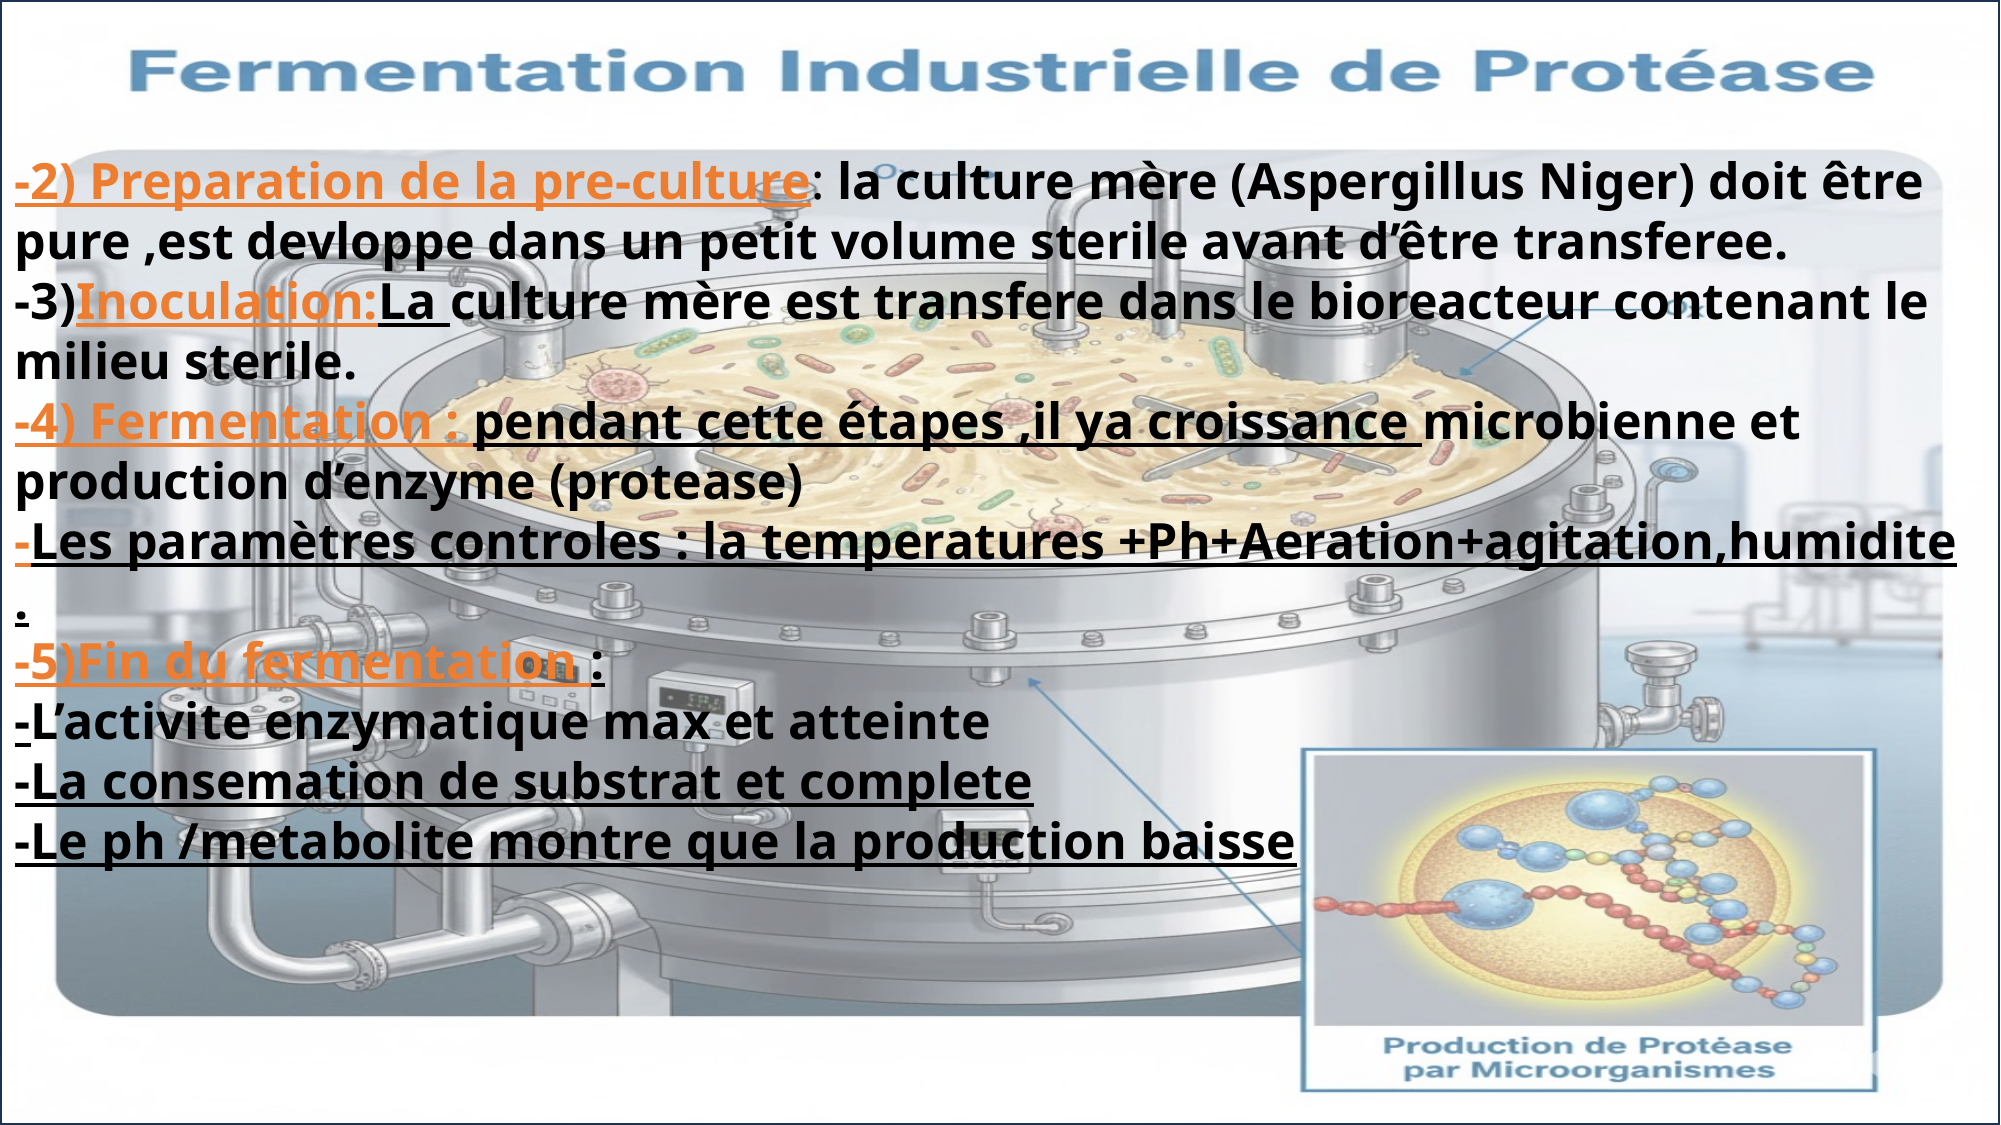

-2) Preparation de la pre-culture: la culture mère (Aspergillus Niger) doit être pure ,est devloppe dans un petit volume sterile avant d’être transferee.
-3)Inoculation:La culture mère est transfere dans le bioreacteur contenant le milieu sterile.
-4) Fermentation : pendant cette étapes ,il ya croissance microbienne et production d’enzyme (protease)
-Les paramètres controles : la temperatures +Ph+Aeration+agitation,humidite .
-5)Fin du fermentation :
-L’activite enzymatique max et atteinte
-La consemation de substrat et complete
-Le ph /metabolite montre que la production baisse
#